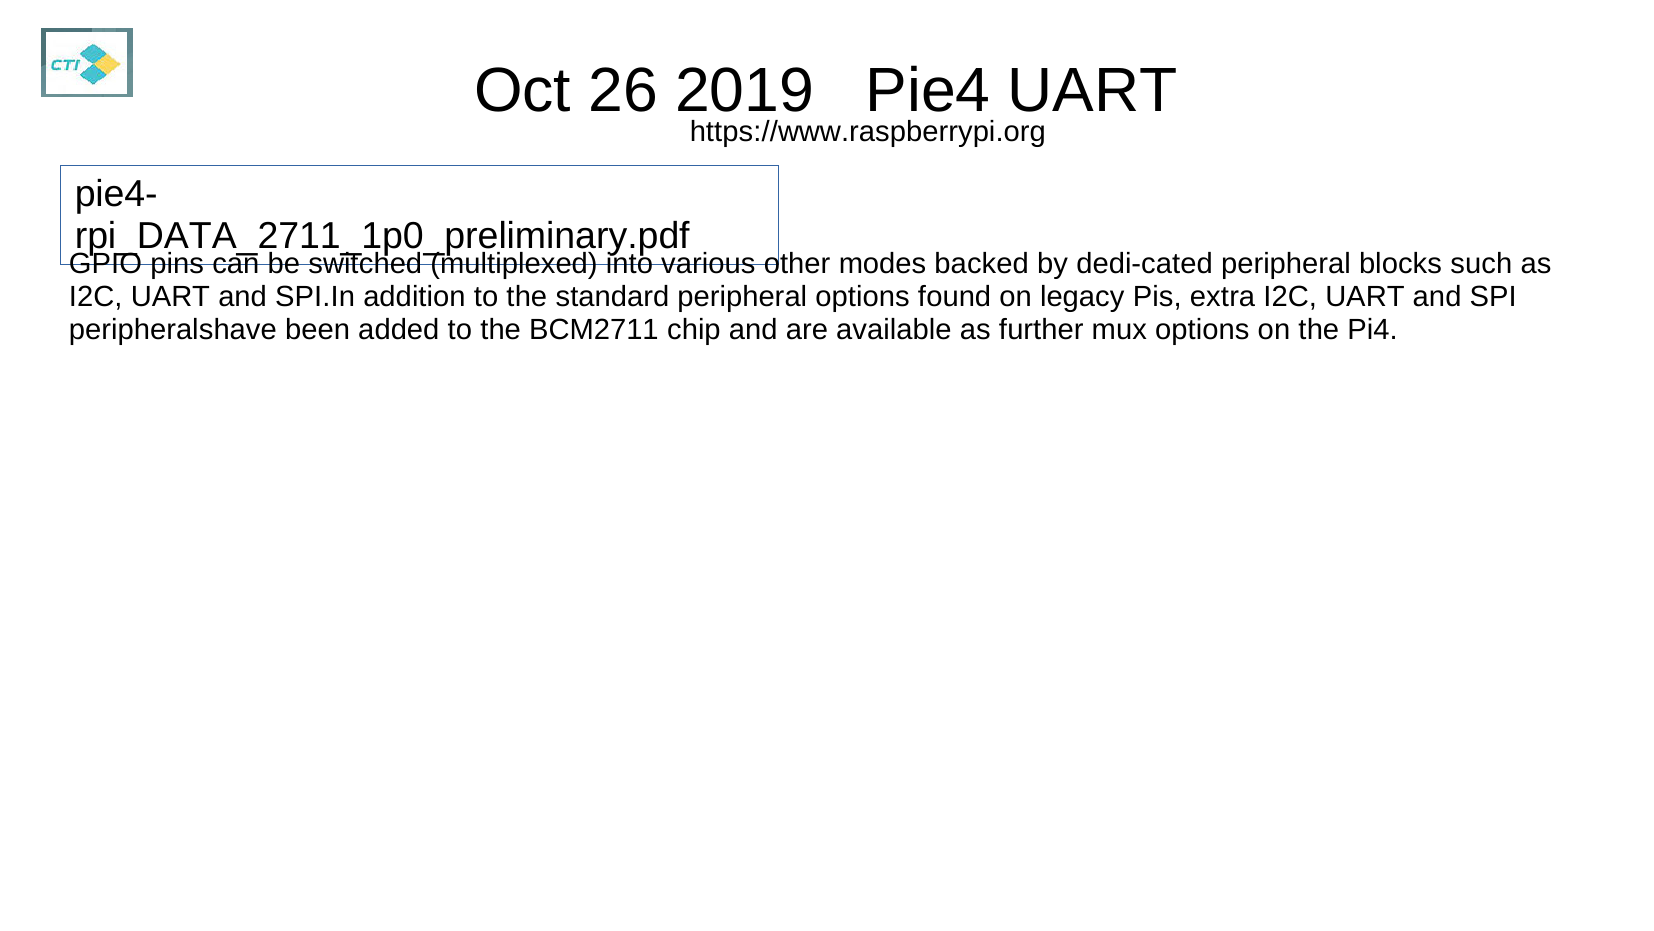

# Oct 26 2019 Pie4 UART
https://www.raspberrypi.org
pie4-rpi_DATA_2711_1p0_preliminary.pdf
GPIO pins can be switched (multiplexed) into various other modes backed by dedi-cated peripheral blocks such as I2C, UART and SPI.In addition to the standard peripheral options found on legacy Pis, extra I2C, UART and SPI peripheralshave been added to the BCM2711 chip and are available as further mux options on the Pi4.